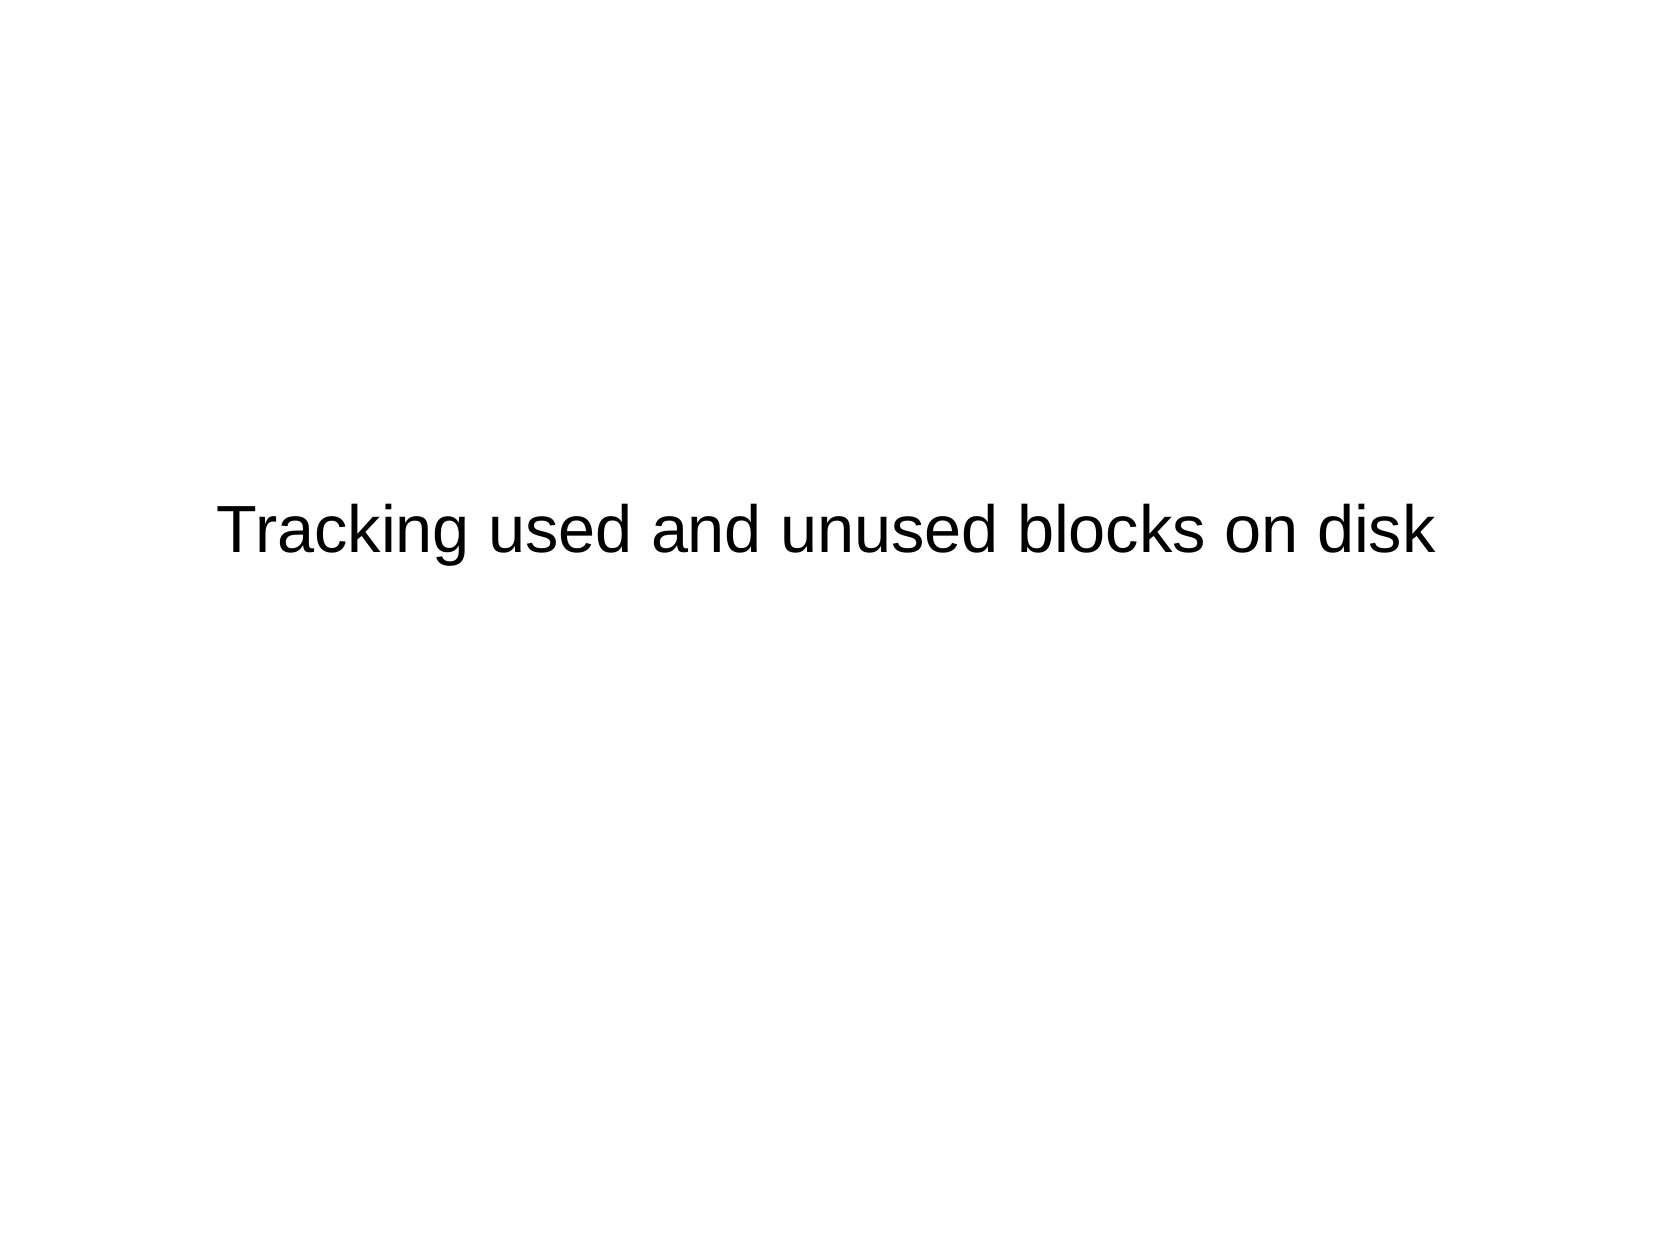

# Tracking used and unused blocks on disk